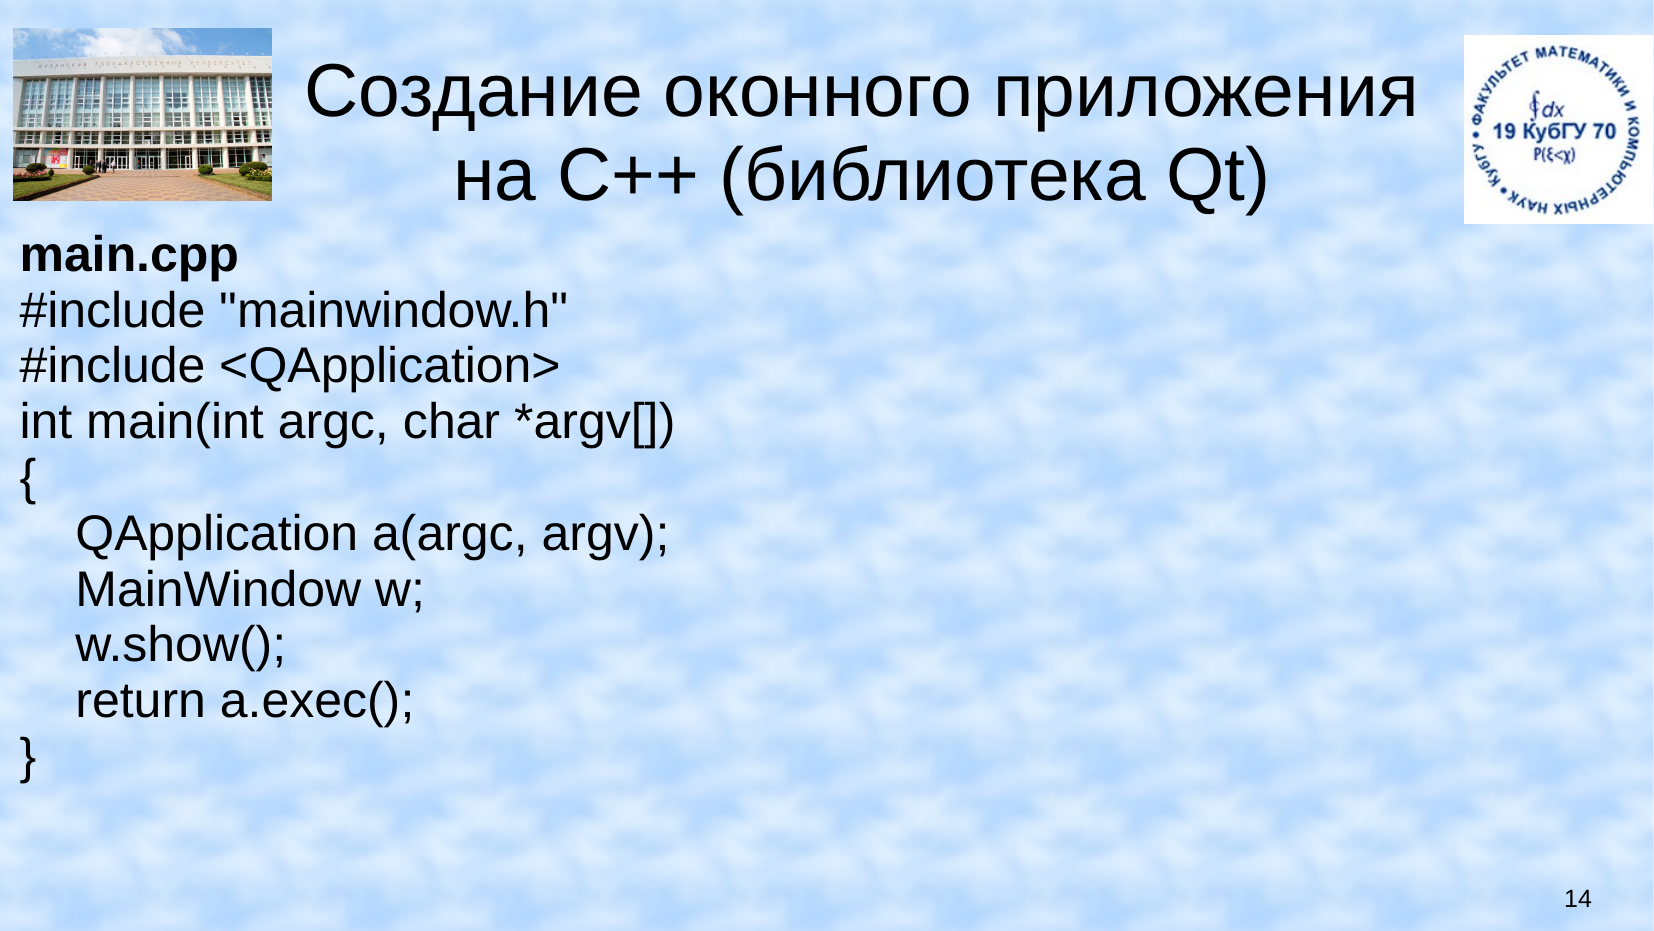

# Создание оконного приложения на С++ (библиотека Qt)
main.cpp
#include "mainwindow.h"
#include <QApplication>
int main(int argc, char *argv[])
{
 QApplication a(argc, argv);
 MainWindow w;
 w.show();
 return a.exec();
}